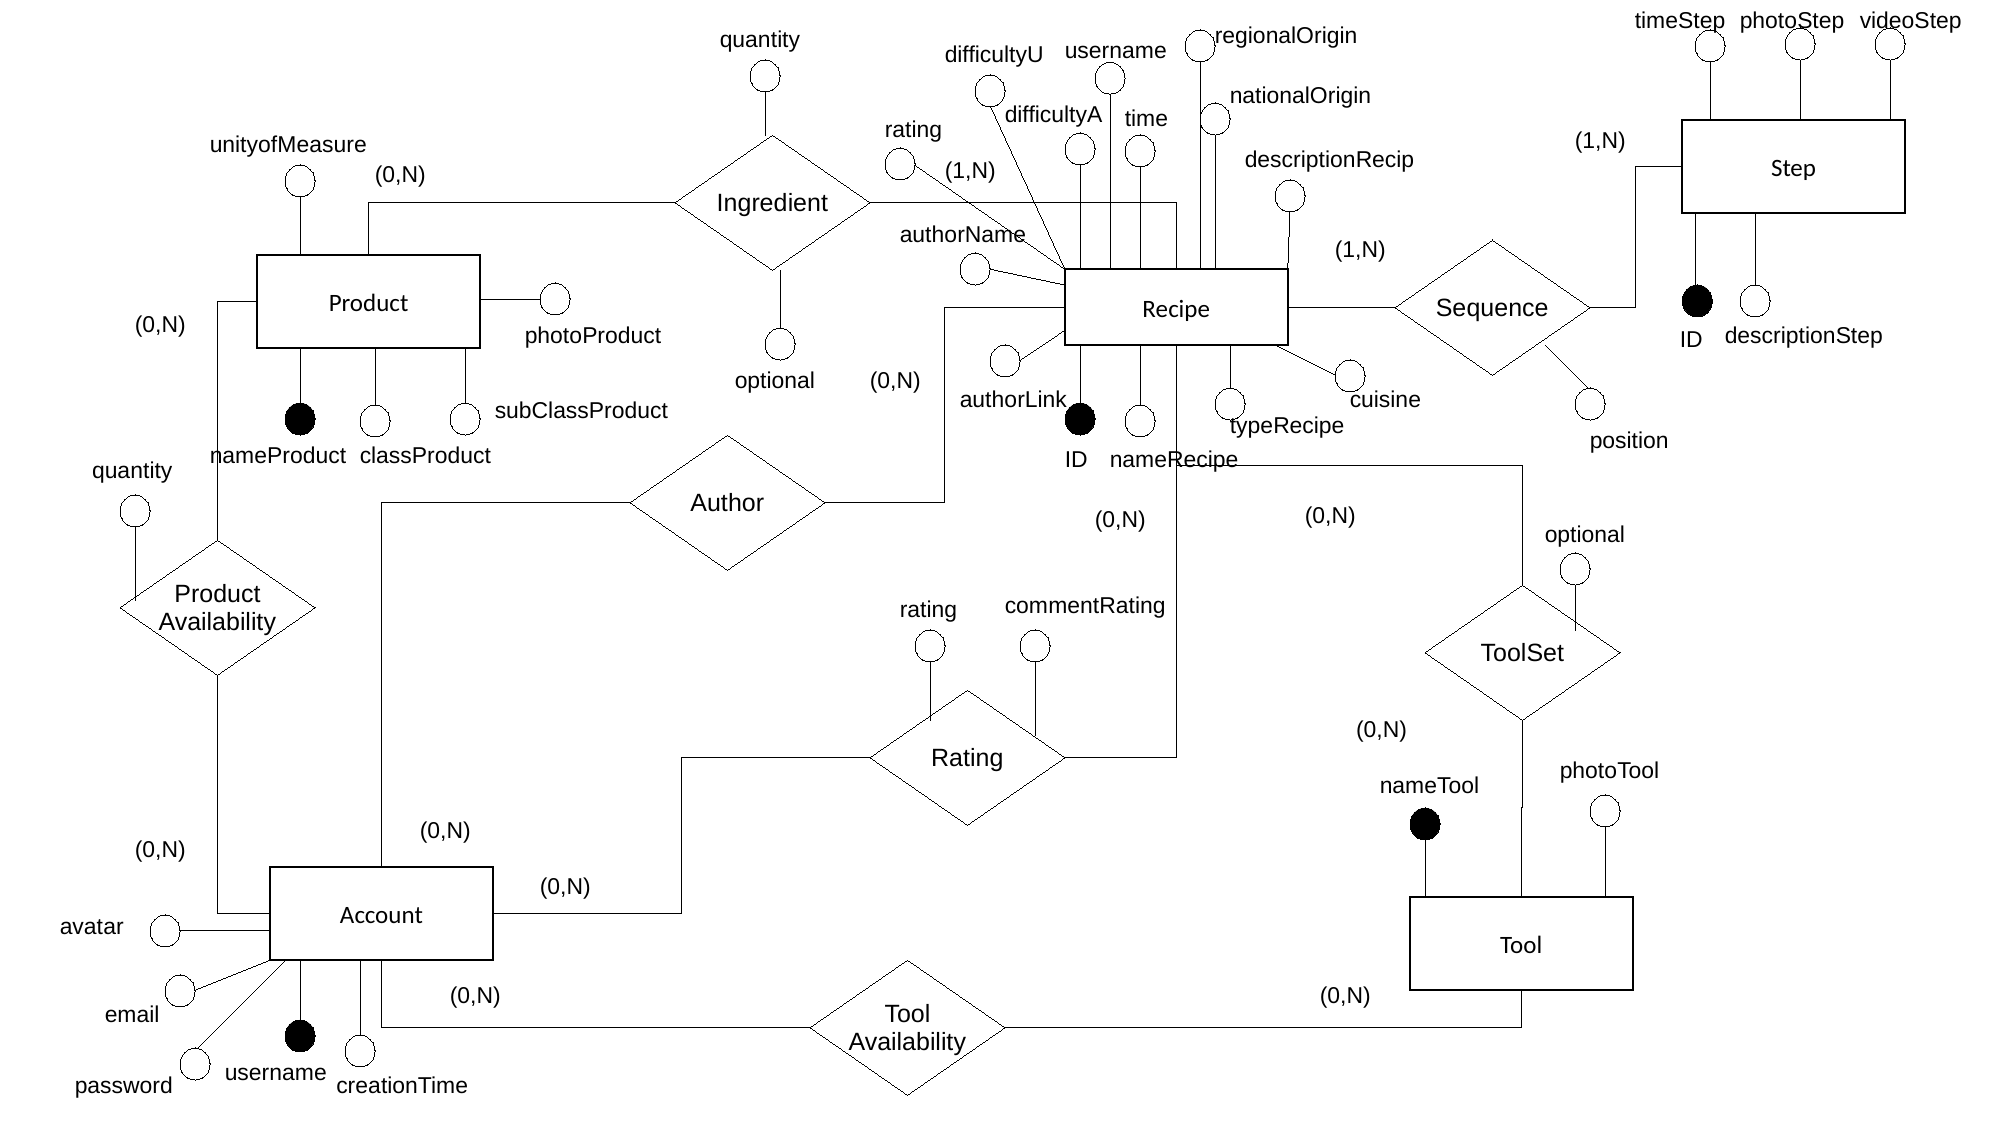

timeStep
photoStep
videoStep
regionalOrigin
quantity
username
difficultyU
nationalOrigin
difficultyA
time
rating
(1,N)
Step
unityofMeasure
Ingredient
descriptionRecip
(1,N)
(0,N)
authorName
(1,N)
Sequence
Product
Recipe
(0,N)
photoProduct
descriptionStep
ID
optional
(0,N)
authorLink
cuisine
subClassProduct
typeRecipe
position
nameProduct
classProduct
Author
ID
nameRecipe
quantity
(0,N)
(0,N)
optional
Product
Availability
commentRating
ToolSet
rating
Rating
(0,N)
photoTool
nameTool
(0,N)
(0,N)
Account
(0,N)
Tool
avatar
Tool
Availability
(0,N)
(0,N)
email
username
password
 creationTime